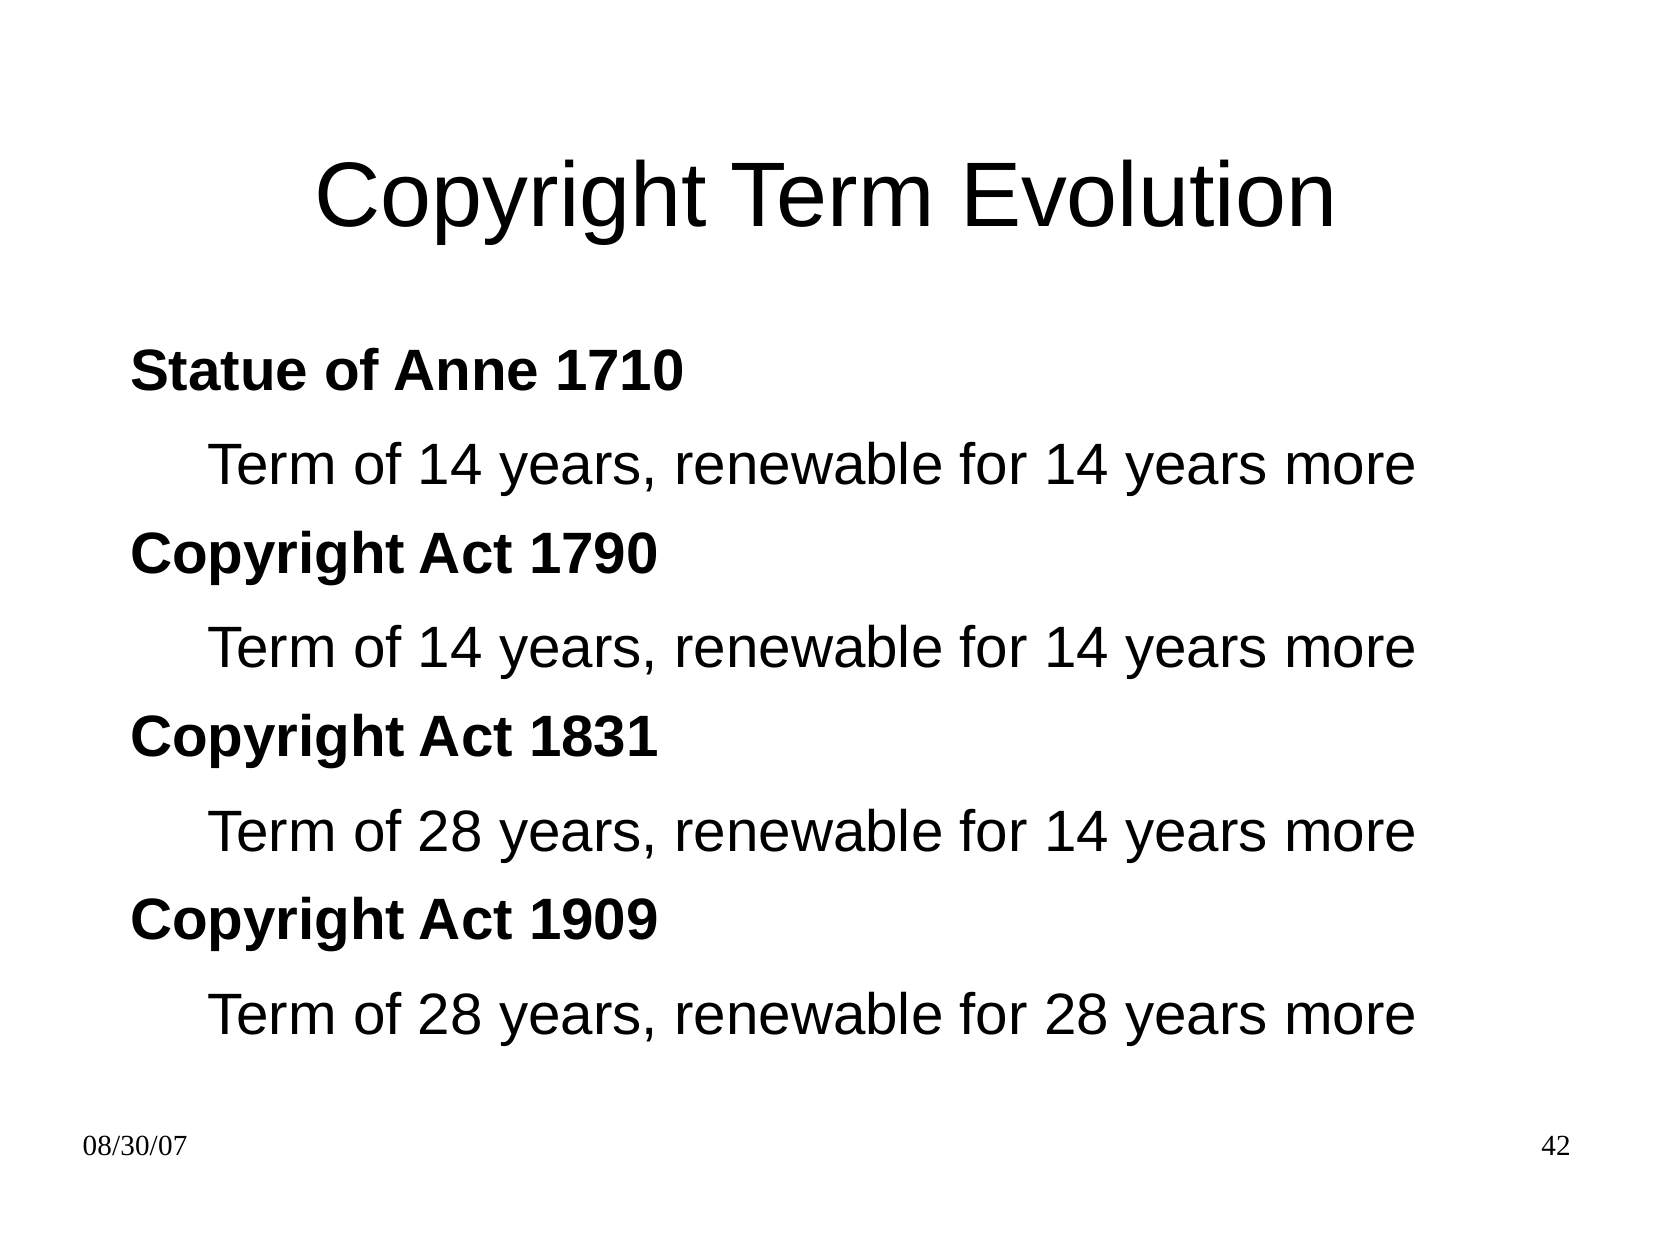

# Copyright Term Evolution
Statue of Anne 1710
Term of 14 years, renewable for 14 years more
Copyright Act 1790
Term of 14 years, renewable for 14 years more
Copyright Act 1831
Term of 28 years, renewable for 14 years more
Copyright Act 1909
Term of 28 years, renewable for 28 years more
08/30/07
42